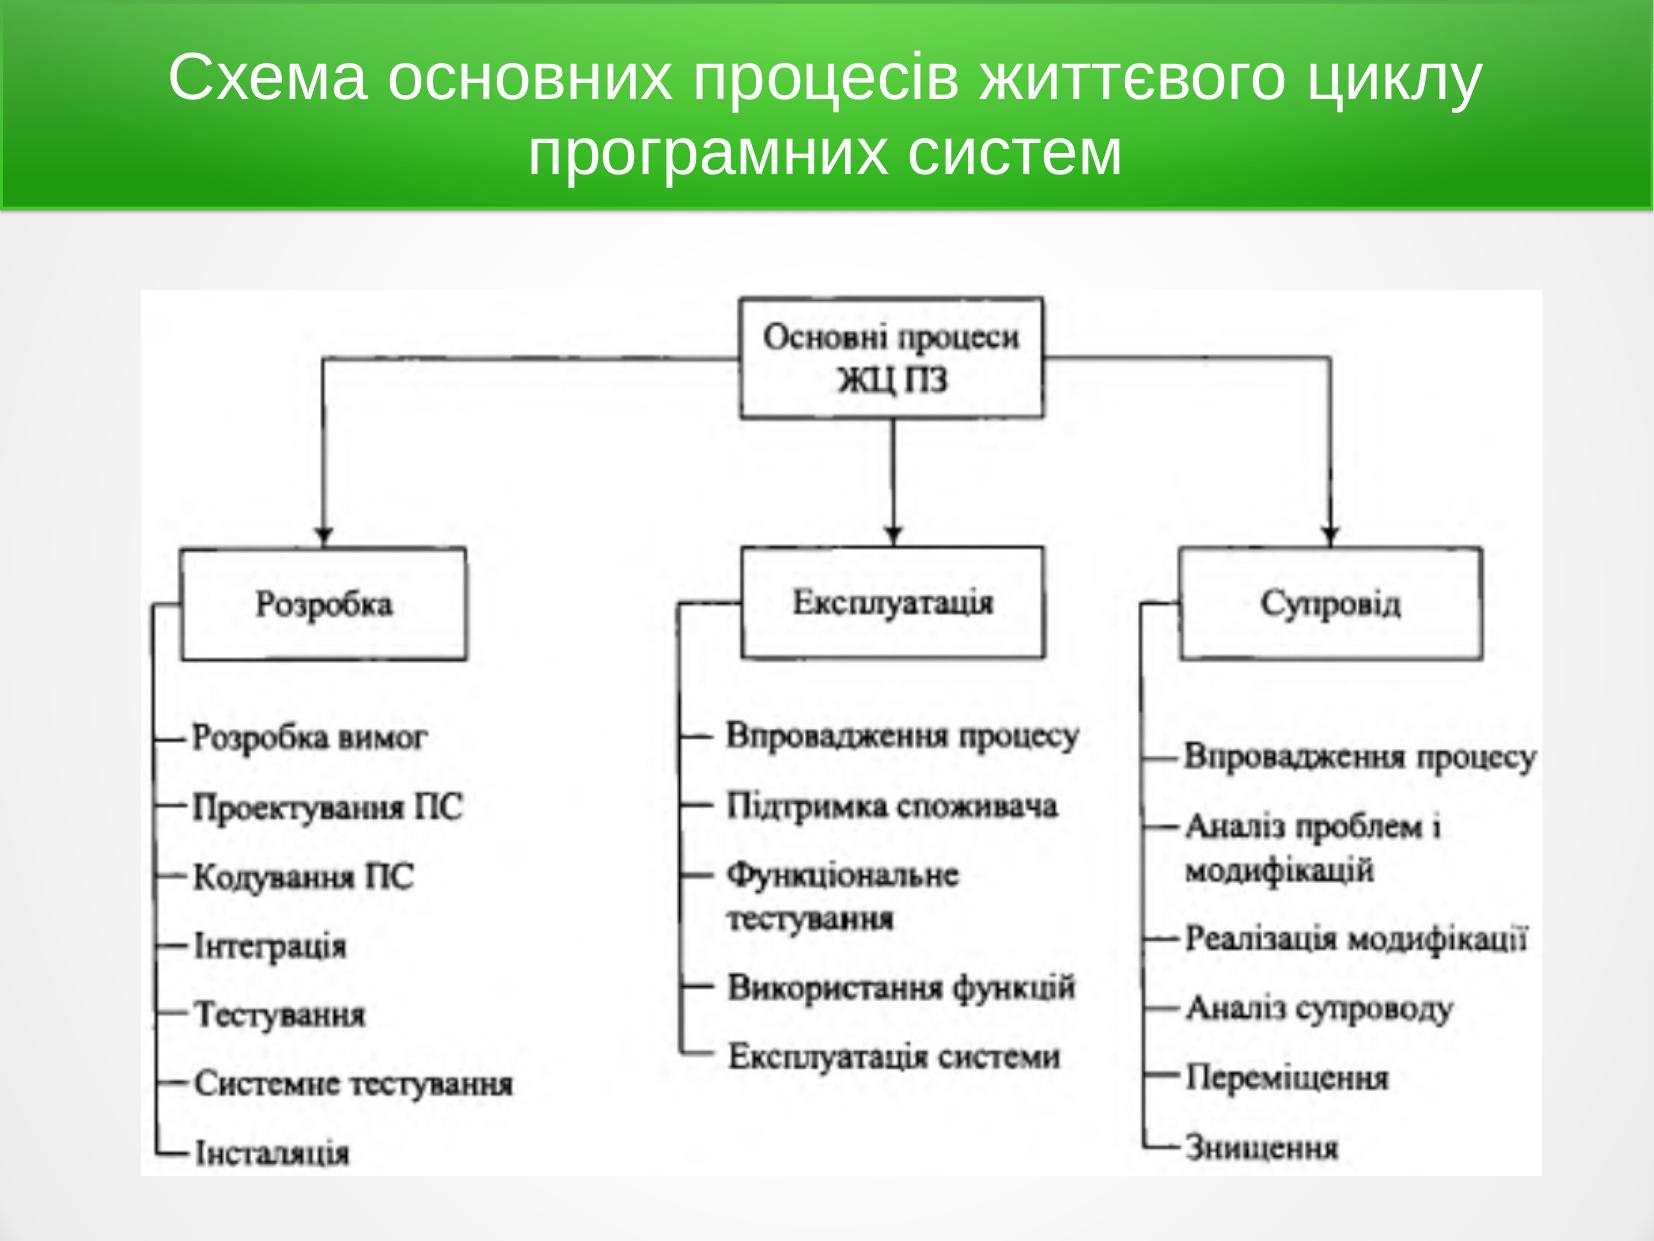

# Схема основних процесів життєвого циклу програмних систем